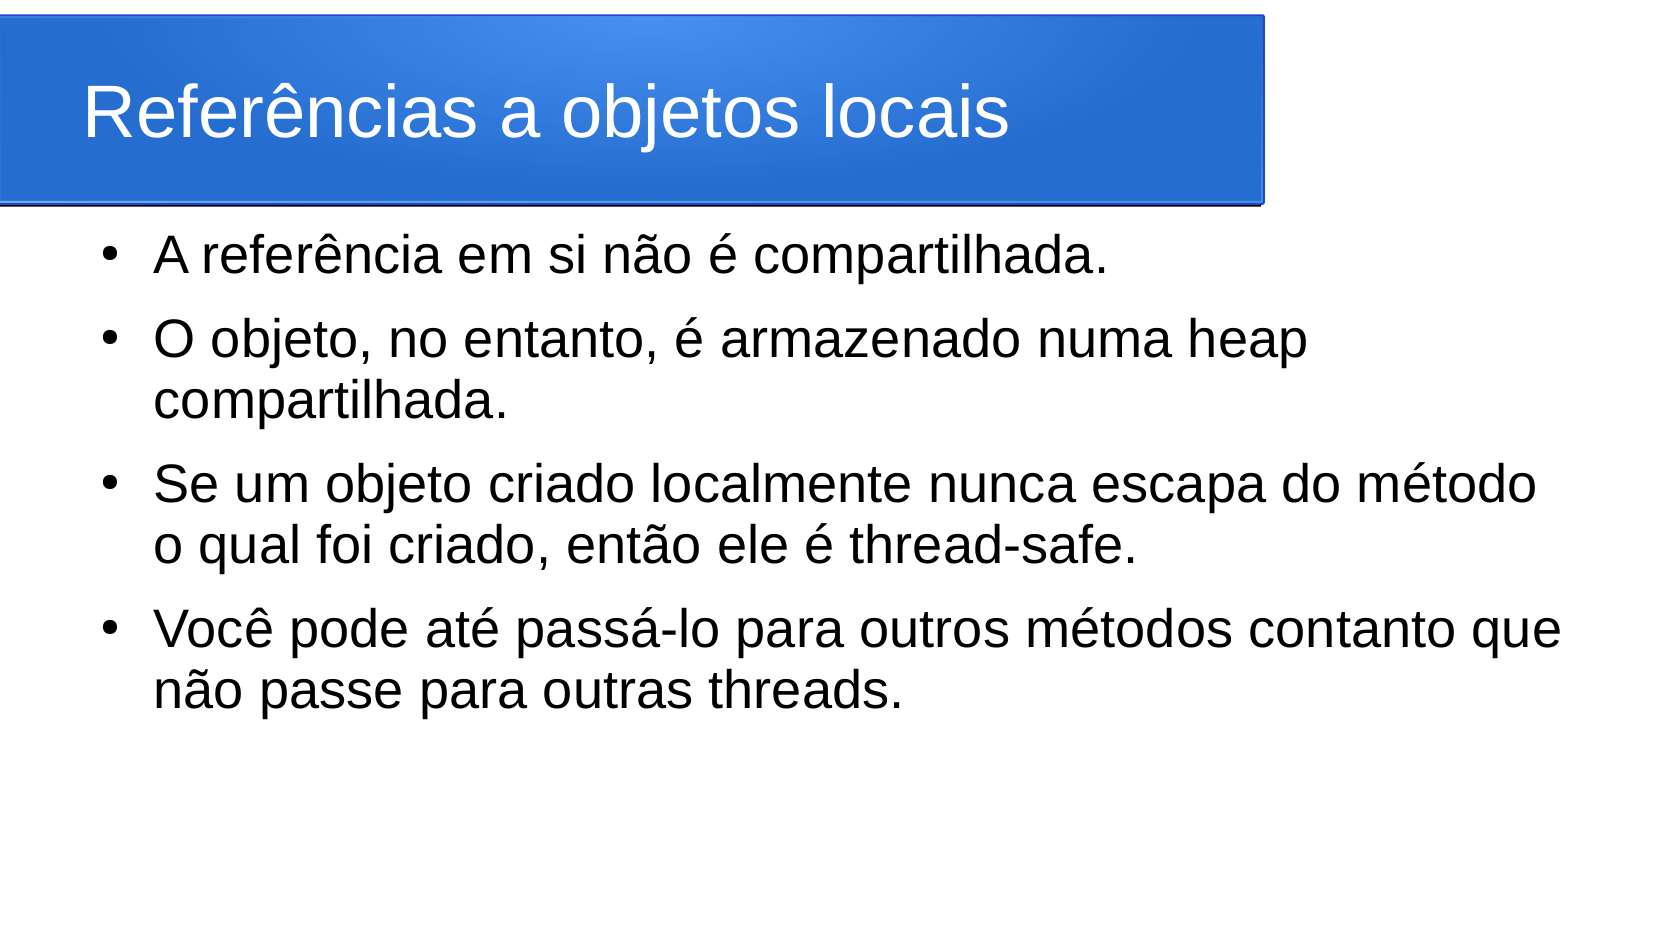

# Referências a objetos locais
A referência em si não é compartilhada.
O objeto, no entanto, é armazenado numa heap compartilhada.
Se um objeto criado localmente nunca escapa do método o qual foi criado, então ele é thread-safe.
Você pode até passá-lo para outros métodos contanto que não passe para outras threads.